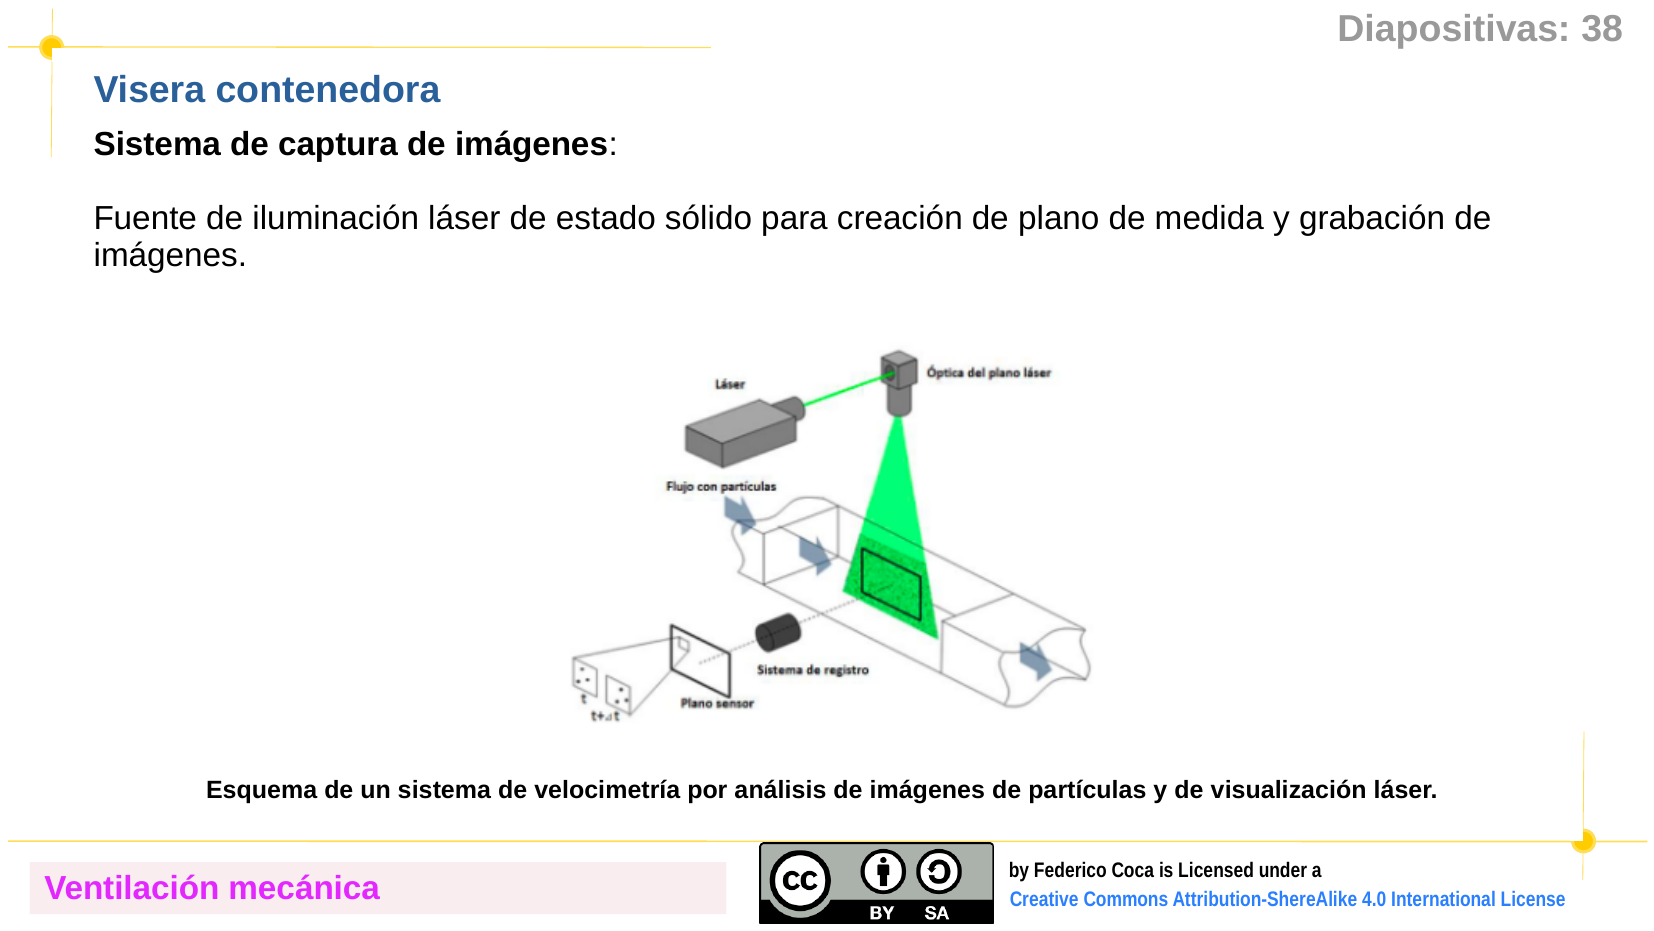

Diapositivas: 38
Visera contenedora
Sistema de captura de imágenes:
Fuente de iluminación láser de estado sólido para creación de plano de medida y grabación de imágenes.
 Esquema de un sistema de velocimetría por análisis de imágenes de partículas y de visualización láser.
Ventilación mecánica